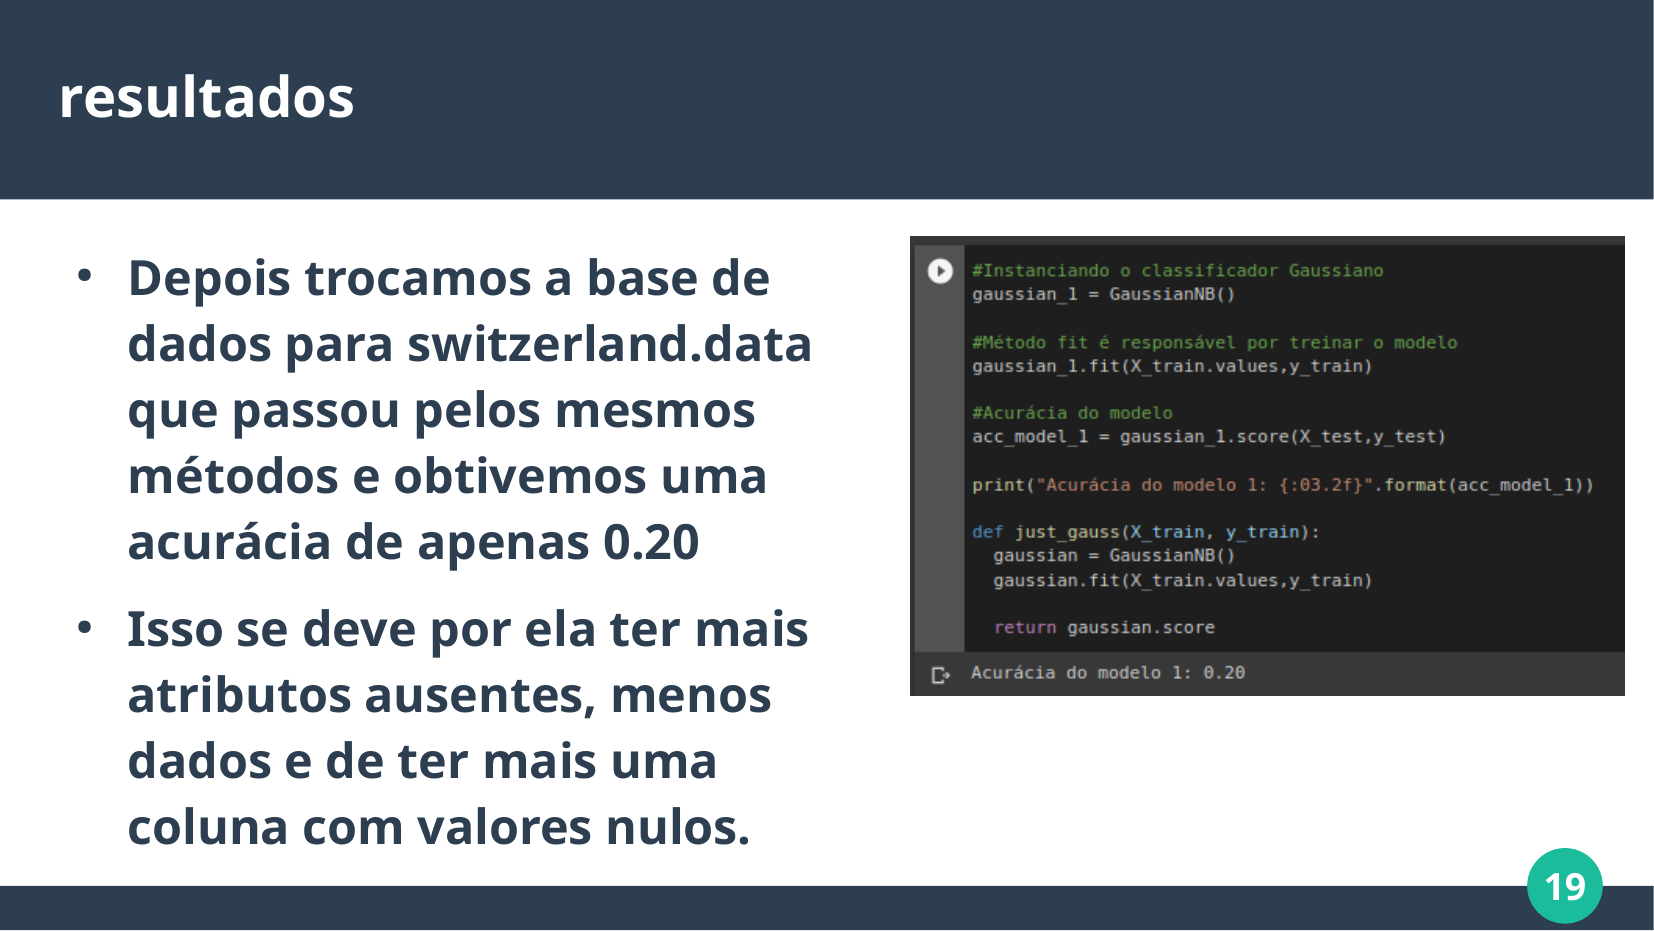

# resultados
Depois trocamos a base de dados para switzerland.data que passou pelos mesmos métodos e obtivemos uma acurácia de apenas 0.20
Isso se deve por ela ter mais atributos ausentes, menos dados e de ter mais uma coluna com valores nulos.